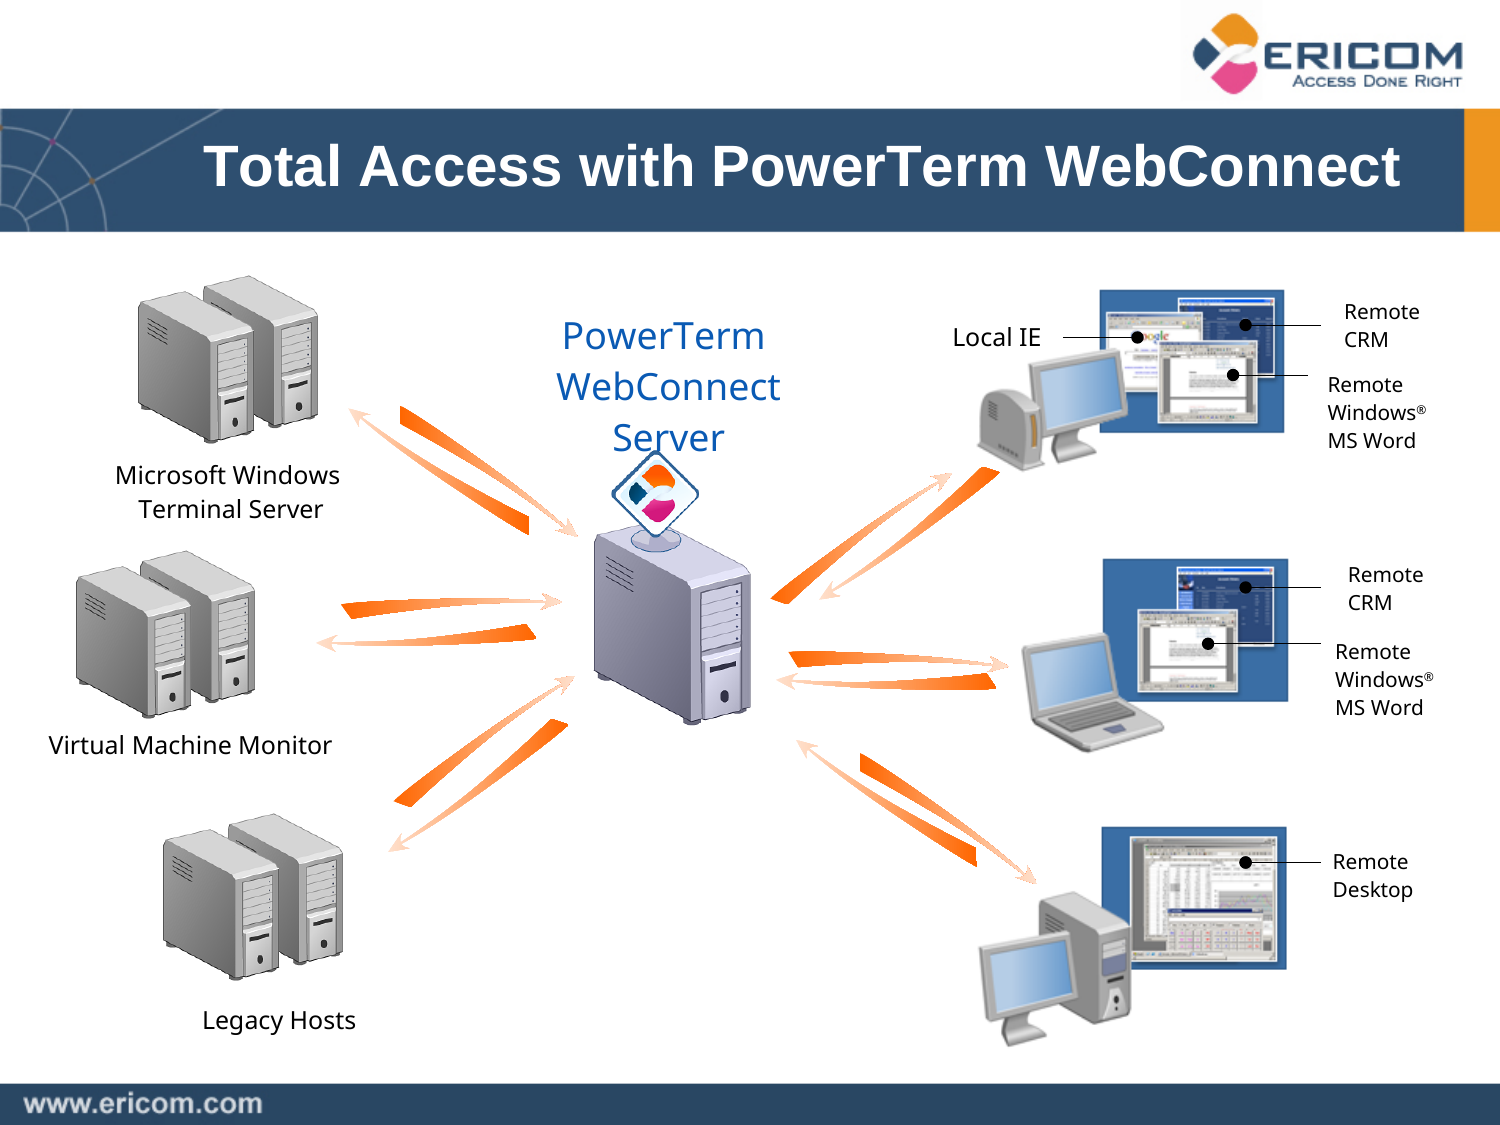

# Total Access with PowerTerm WebConnect
Remote
CRM
PowerTerm
WebConnect Server
Local IE
Remote
Windows®
MS Word
Microsoft Windows
Terminal Server
Remote
CRM
Remote
Windows®
MS Word
Virtual Machine Monitor
Remote
Desktop
Legacy Hosts